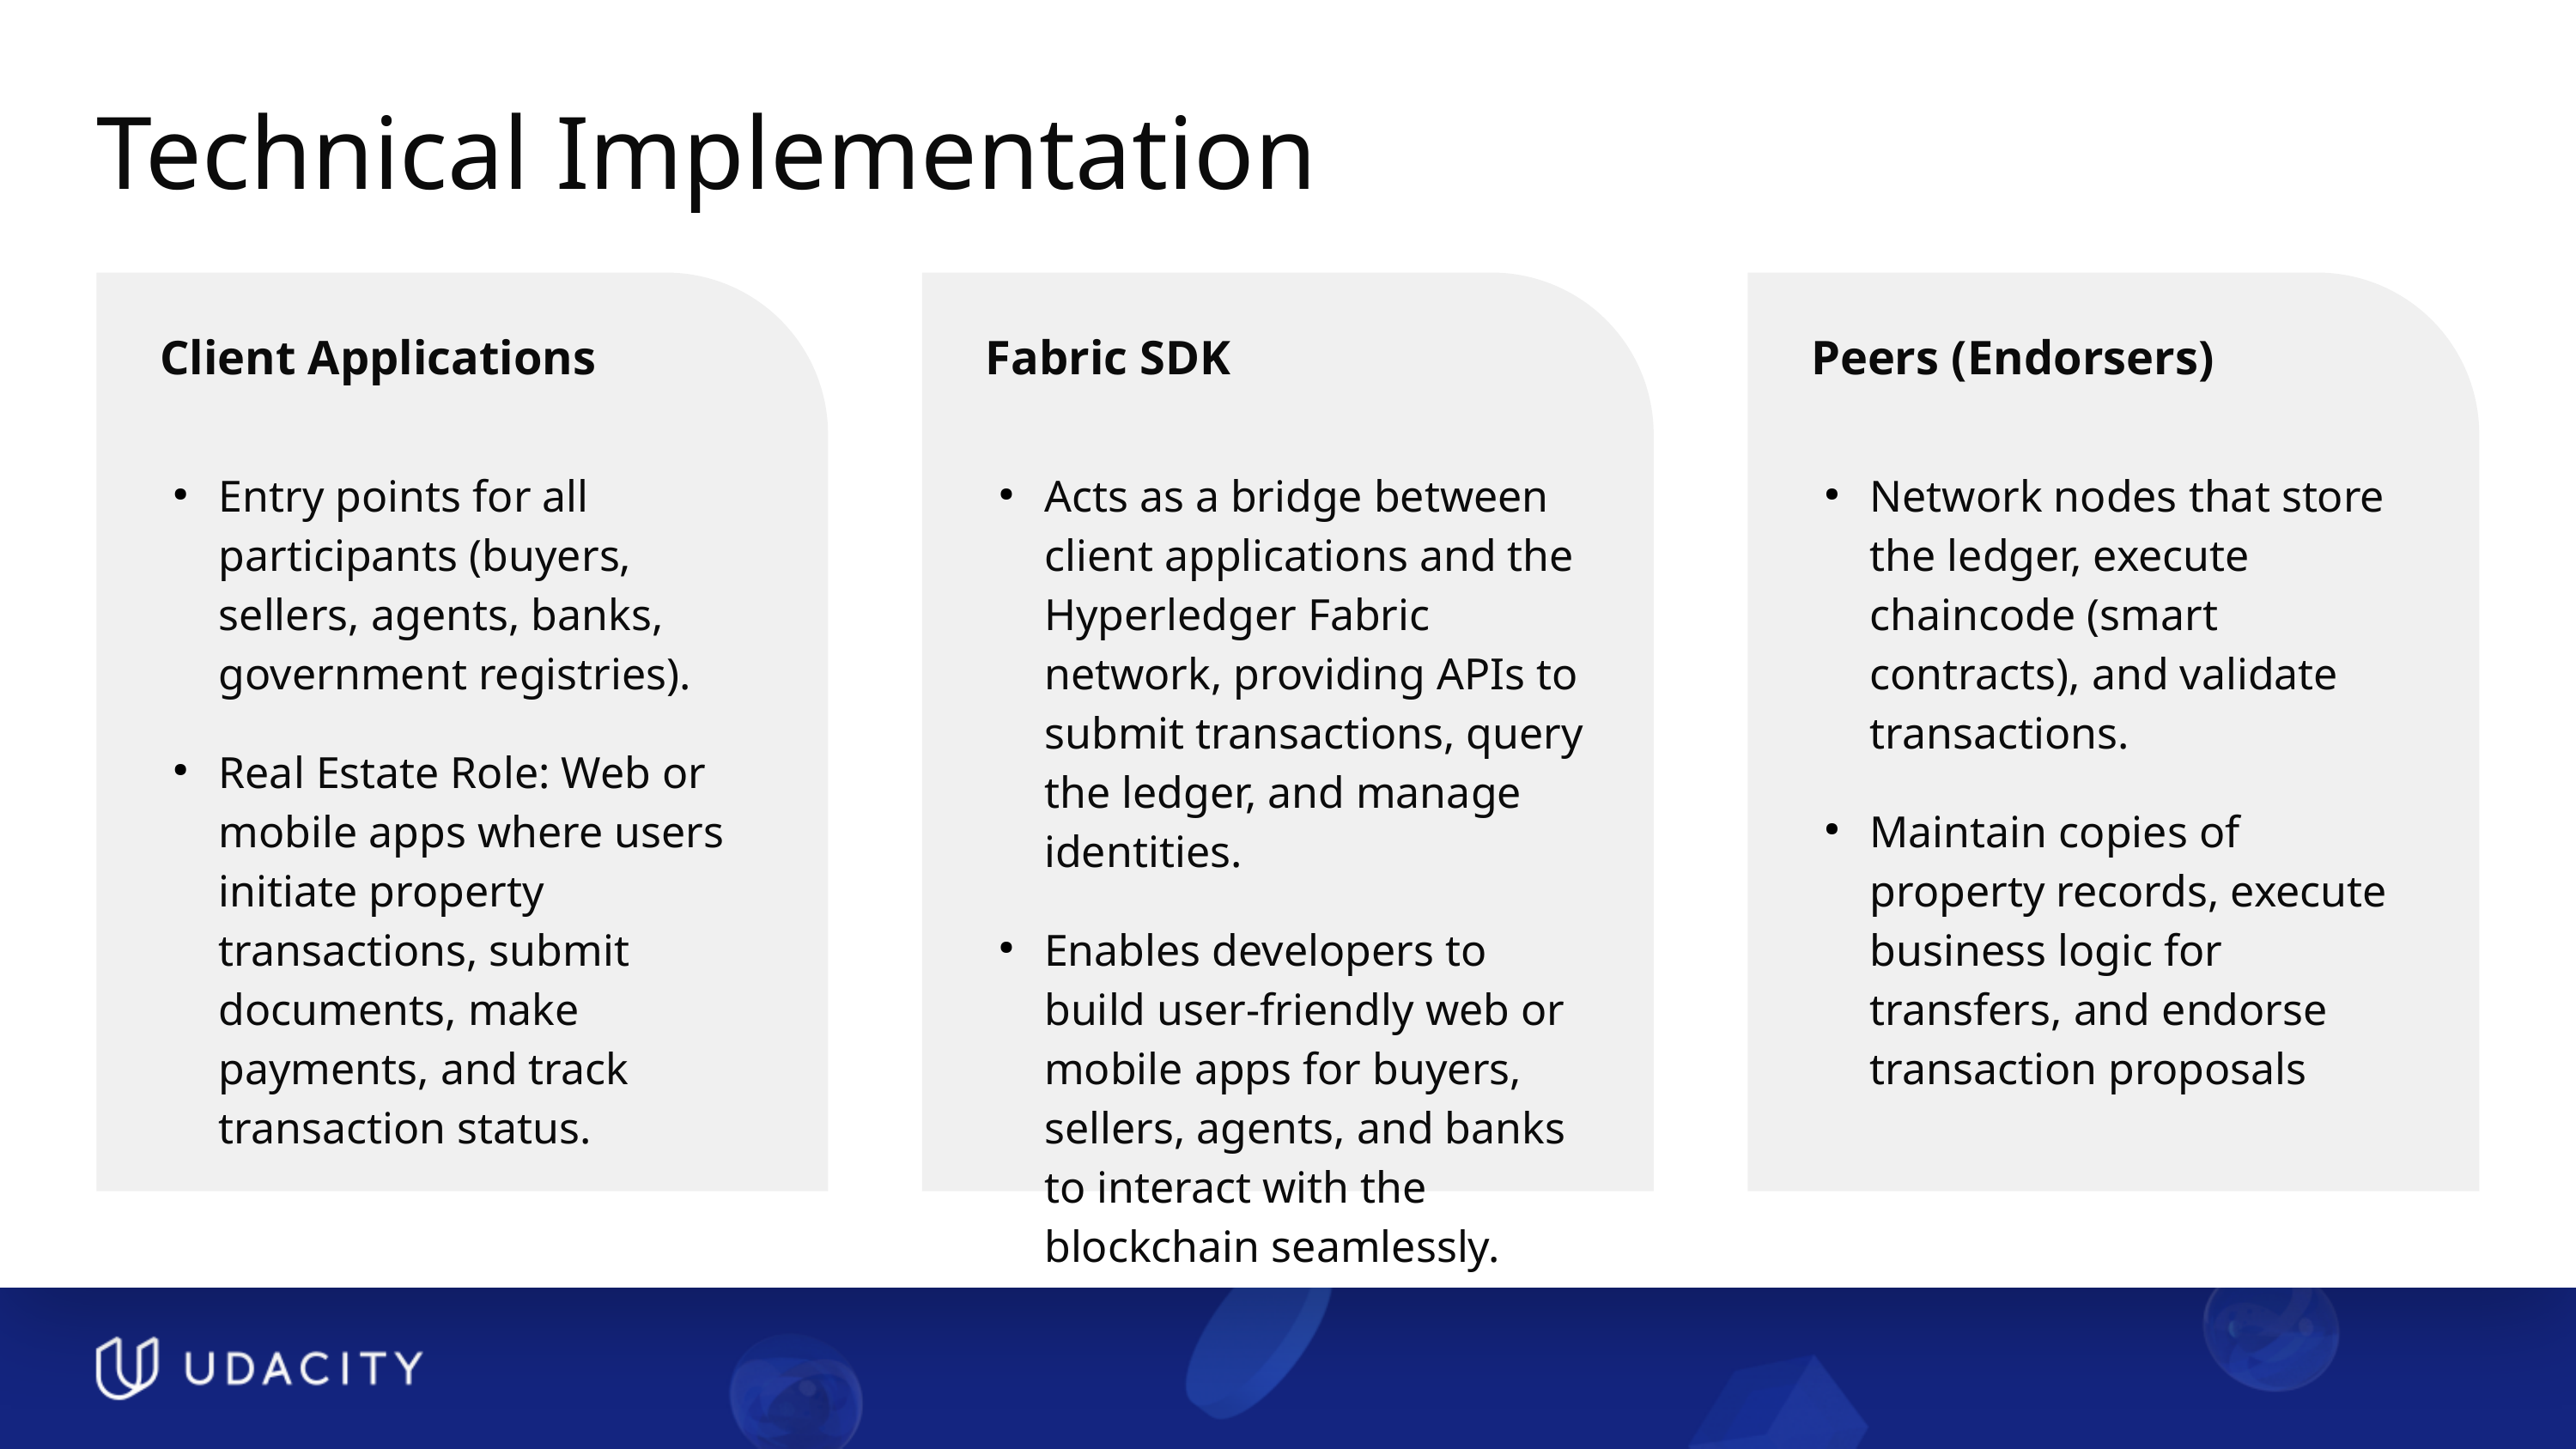

# Technical Implementation
Client Applications
Fabric SDK
Peers (Endorsers)
Entry points for all participants (buyers, sellers, agents, banks, government registries).
Real Estate Role: Web or mobile apps where users initiate property transactions, submit documents, make payments, and track transaction status.
Acts as a bridge between client applications and the Hyperledger Fabric network, providing APIs to submit transactions, query the ledger, and manage identities.
Enables developers to build user-friendly web or mobile apps for buyers, sellers, agents, and banks to interact with the blockchain seamlessly.
Network nodes that store the ledger, execute chaincode (smart contracts), and validate transactions.
Maintain copies of property records, execute business logic for transfers, and endorse transaction proposals